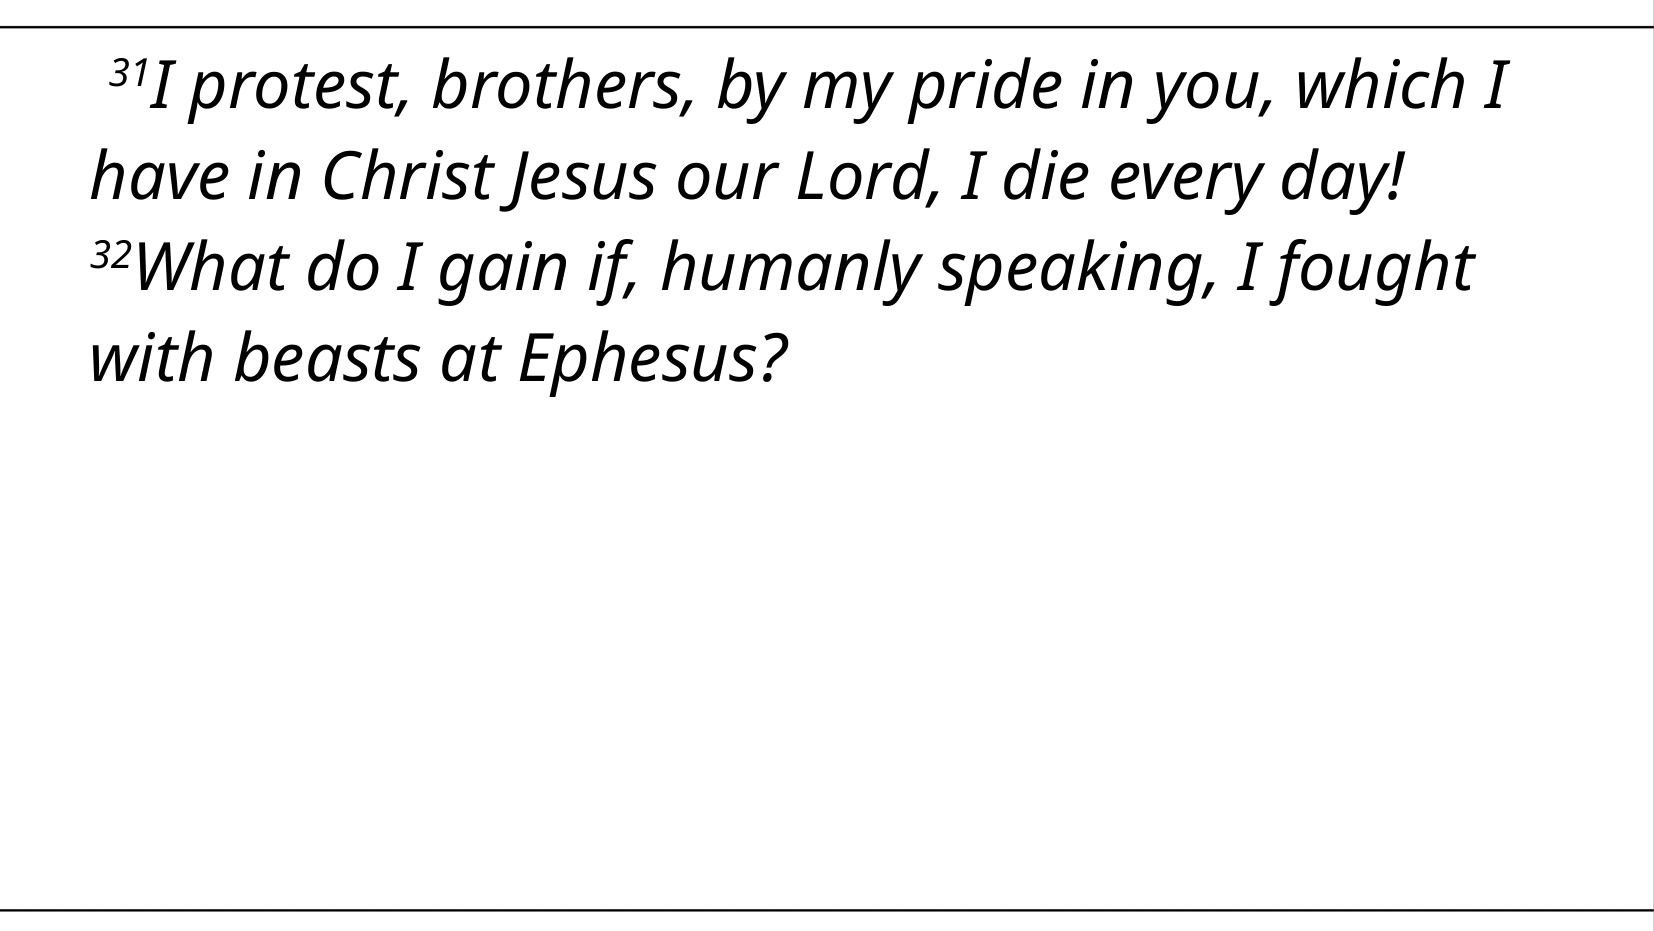

31I protest, brothers, by my pride in you, which I have in Christ Jesus our Lord, I die every day! 32What do I gain if, humanly speaking, I fought with beasts at Ephesus?